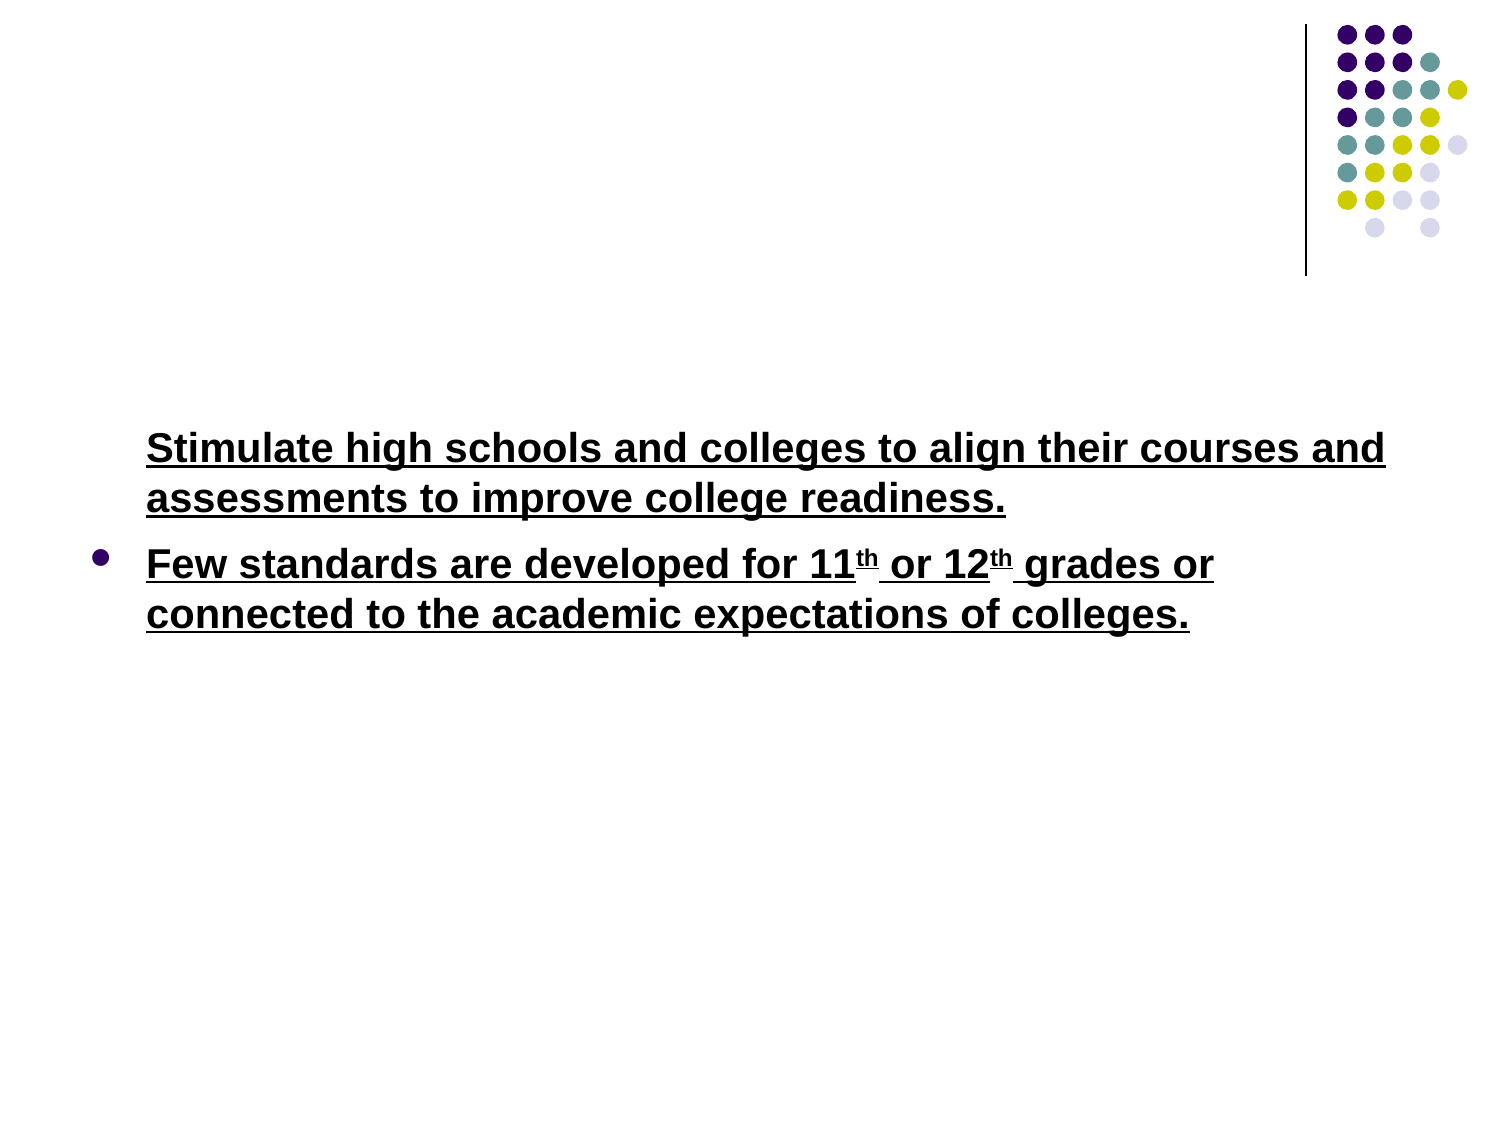

#
	Stimulate high schools and colleges to align their courses and assessments to improve college readiness.
Few standards are developed for 11th or 12th grades or connected to the academic expectations of colleges.